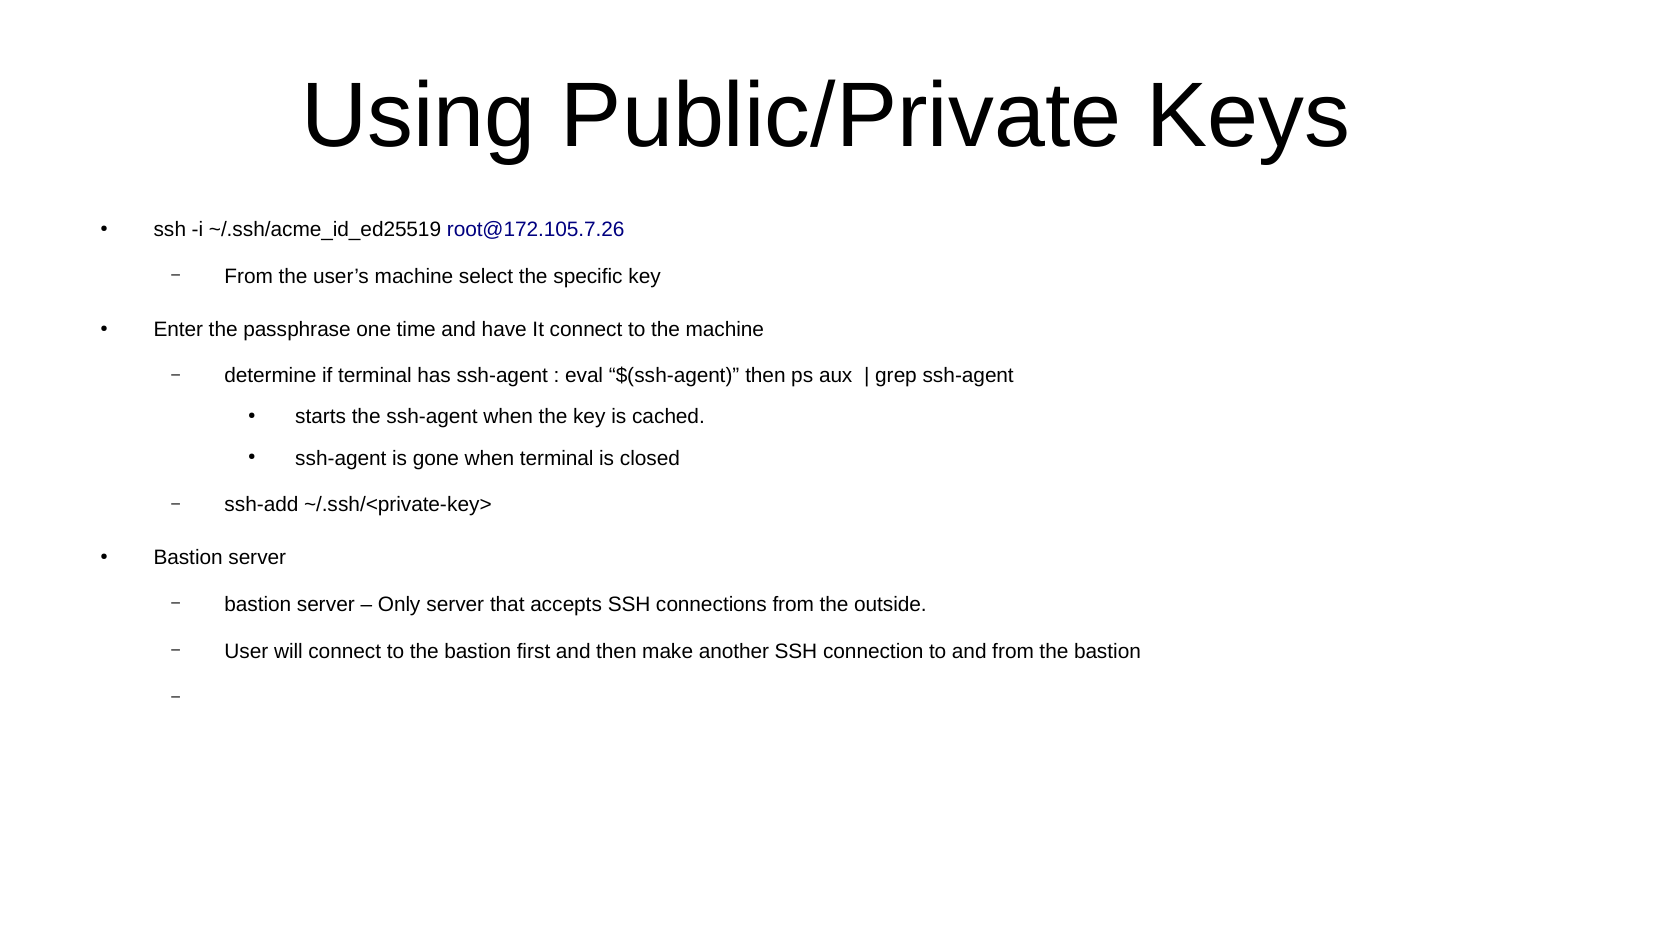

# Using Public/Private Keys
ssh -i ~/.ssh/acme_id_ed25519 root@172.105.7.26
From the user’s machine select the specific key
Enter the passphrase one time and have It connect to the machine
determine if terminal has ssh-agent : eval “$(ssh-agent)” then ps aux | grep ssh-agent
starts the ssh-agent when the key is cached.
ssh-agent is gone when terminal is closed
ssh-add ~/.ssh/<private-key>
Bastion server
bastion server – Only server that accepts SSH connections from the outside.
User will connect to the bastion first and then make another SSH connection to and from the bastion